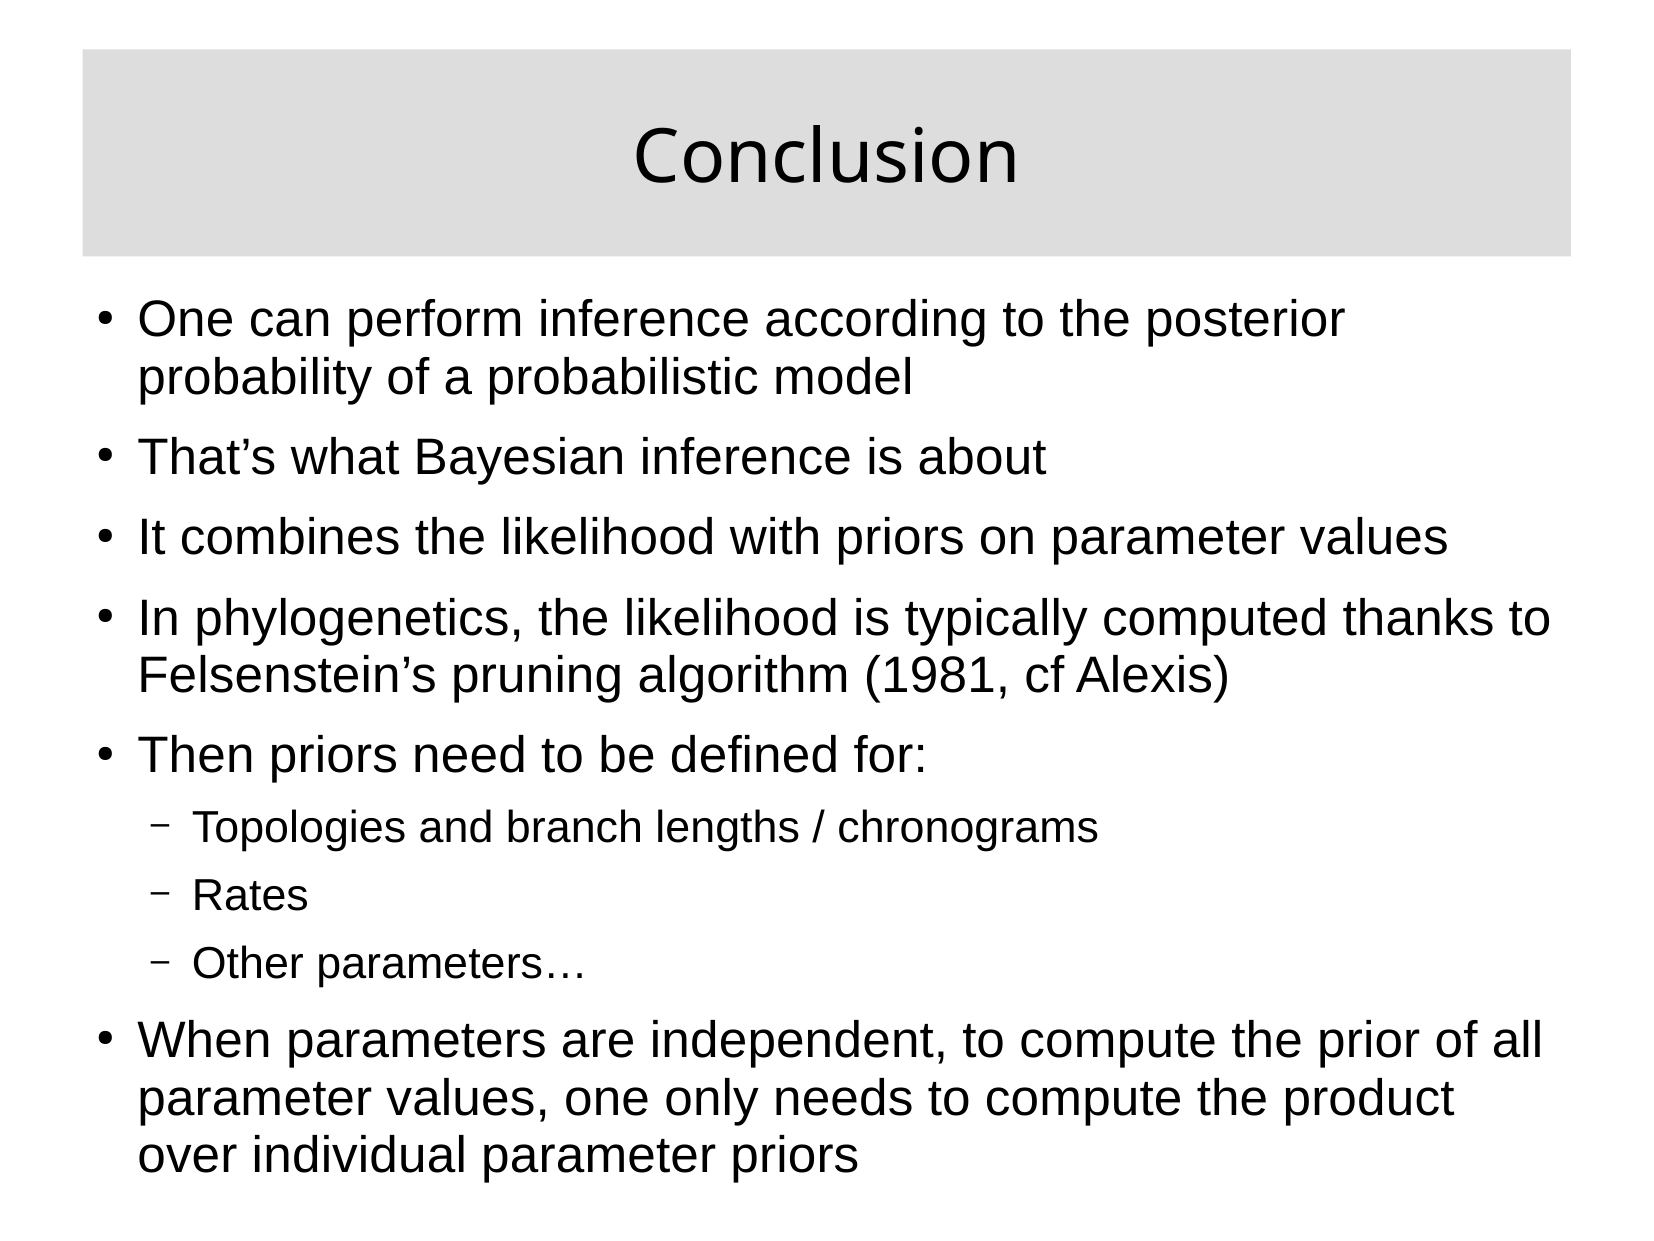

# Conclusion
One can perform inference according to the posterior probability of a probabilistic model
That’s what Bayesian inference is about
It combines the likelihood with priors on parameter values
In phylogenetics, the likelihood is typically computed thanks to Felsenstein’s pruning algorithm (1981, cf Alexis)
Then priors need to be defined for:
Topologies and branch lengths / chronograms
Rates
Other parameters…
When parameters are independent, to compute the prior of all parameter values, one only needs to compute the product over individual parameter priors